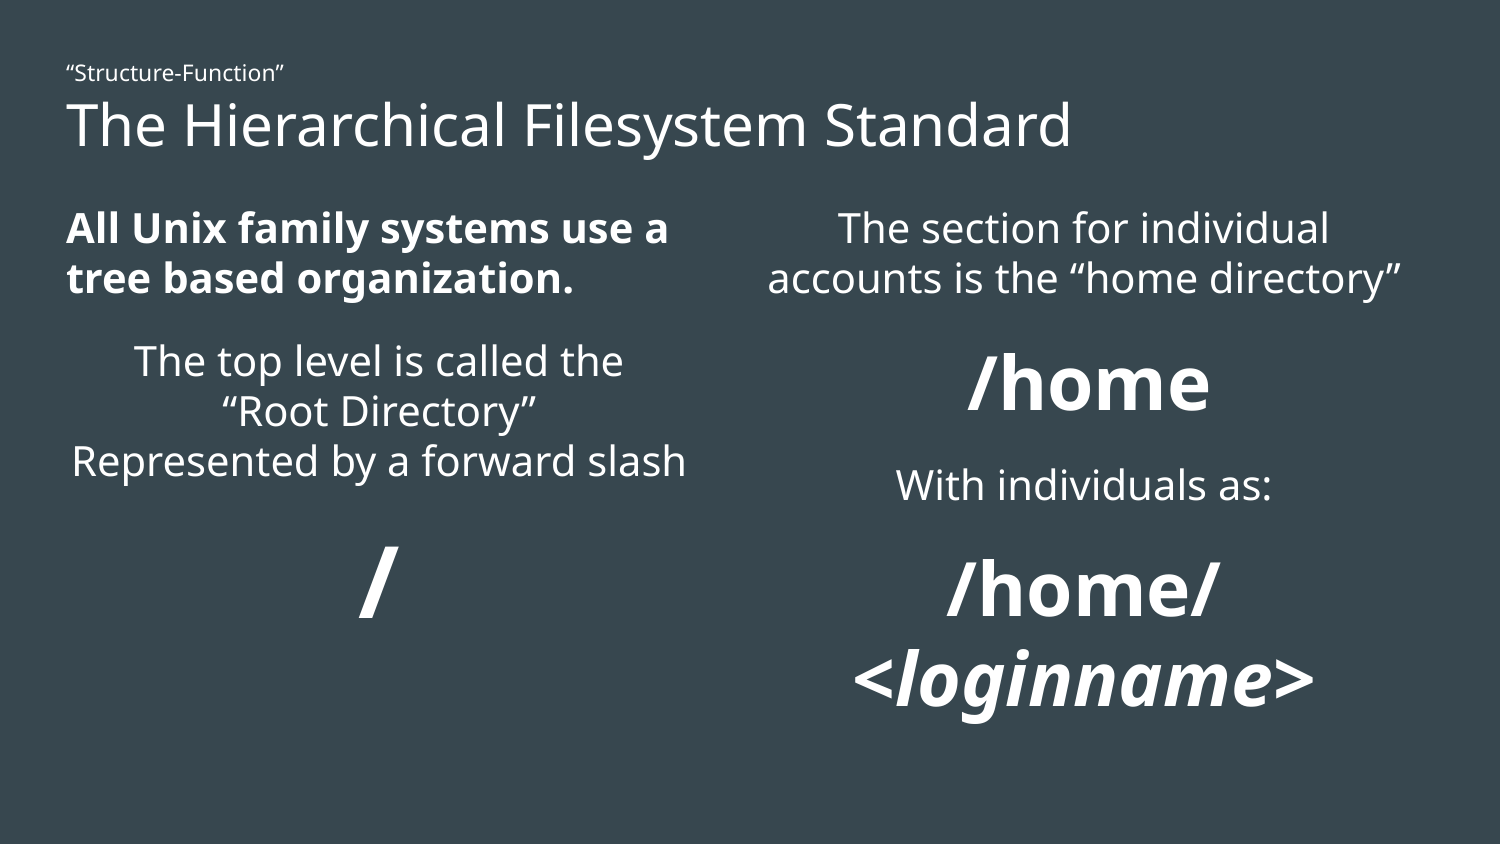

“Structure-Function”
# The Hierarchical Filesystem Standard
All Unix family systems use a tree based organization.
The top level is called the
“Root Directory”
Represented by a forward slash
/
The section for individual accounts is the “home directory”
 /home
With individuals as:
/home/<loginname>